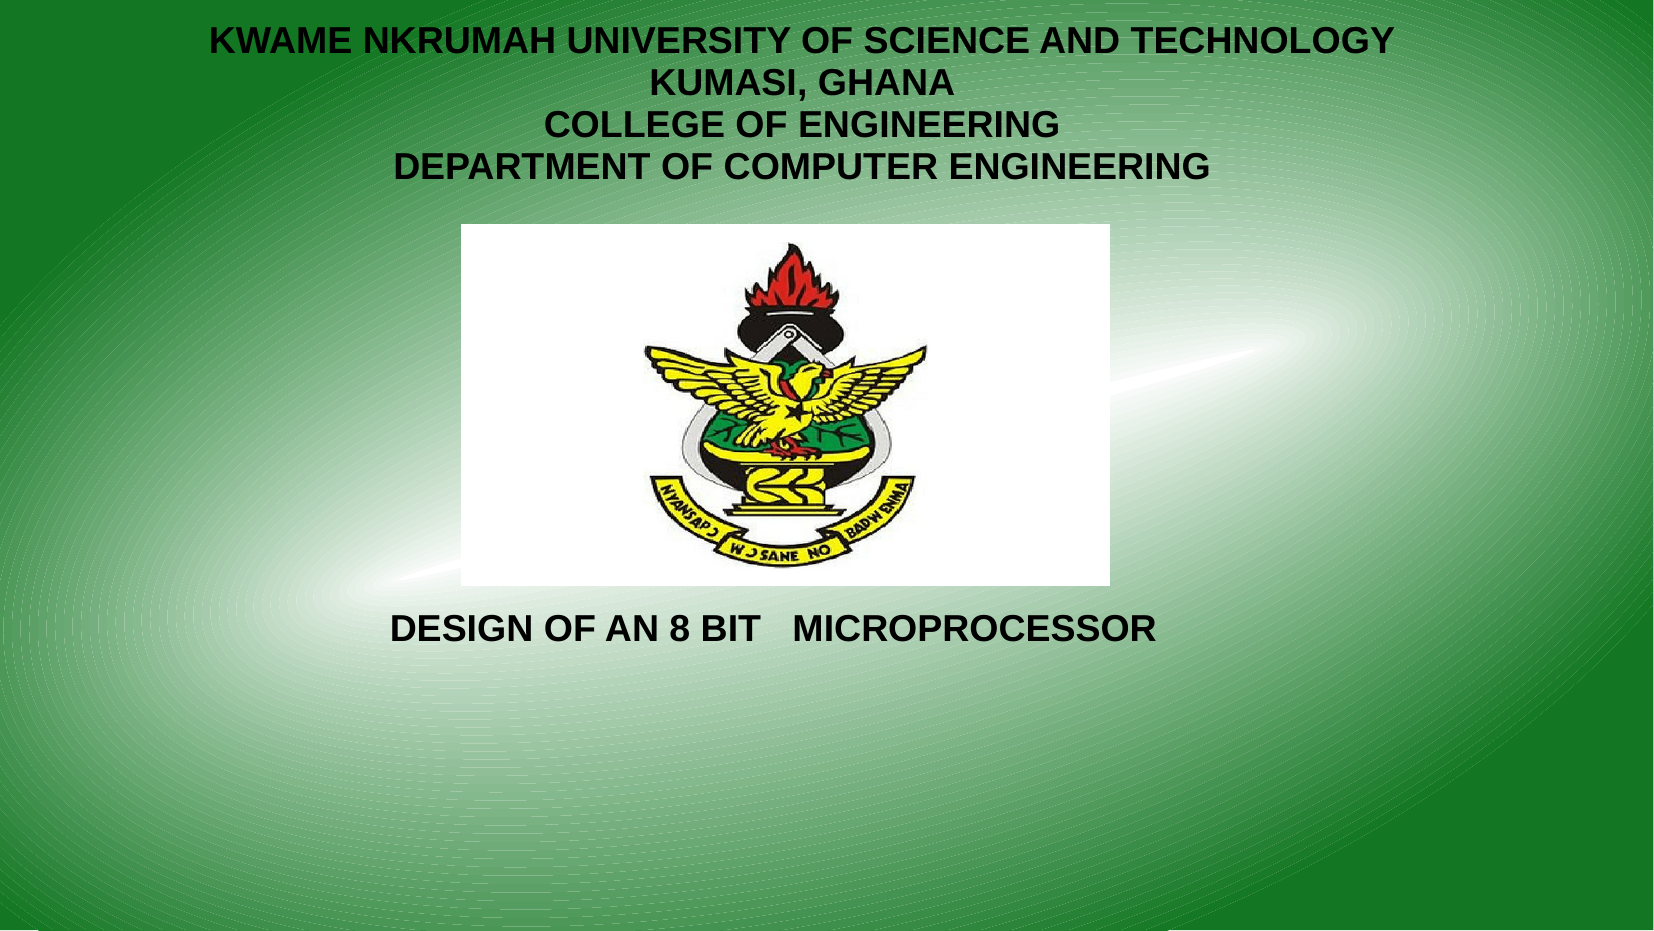

KWAME NKRUMAH UNIVERSITY OF SCIENCE AND TECHNOLOGY
KUMASI, GHANA
COLLEGE OF ENGINEERING
DEPARTMENT OF COMPUTER ENGINEERING
DESIGN OF AN 8 BIT MICROPROCESSOR
KWAME NKRUMAH UNIVERSITY OF SCIENCE AND TECHNOLOGY
COLLEGE OF ENGINEERING